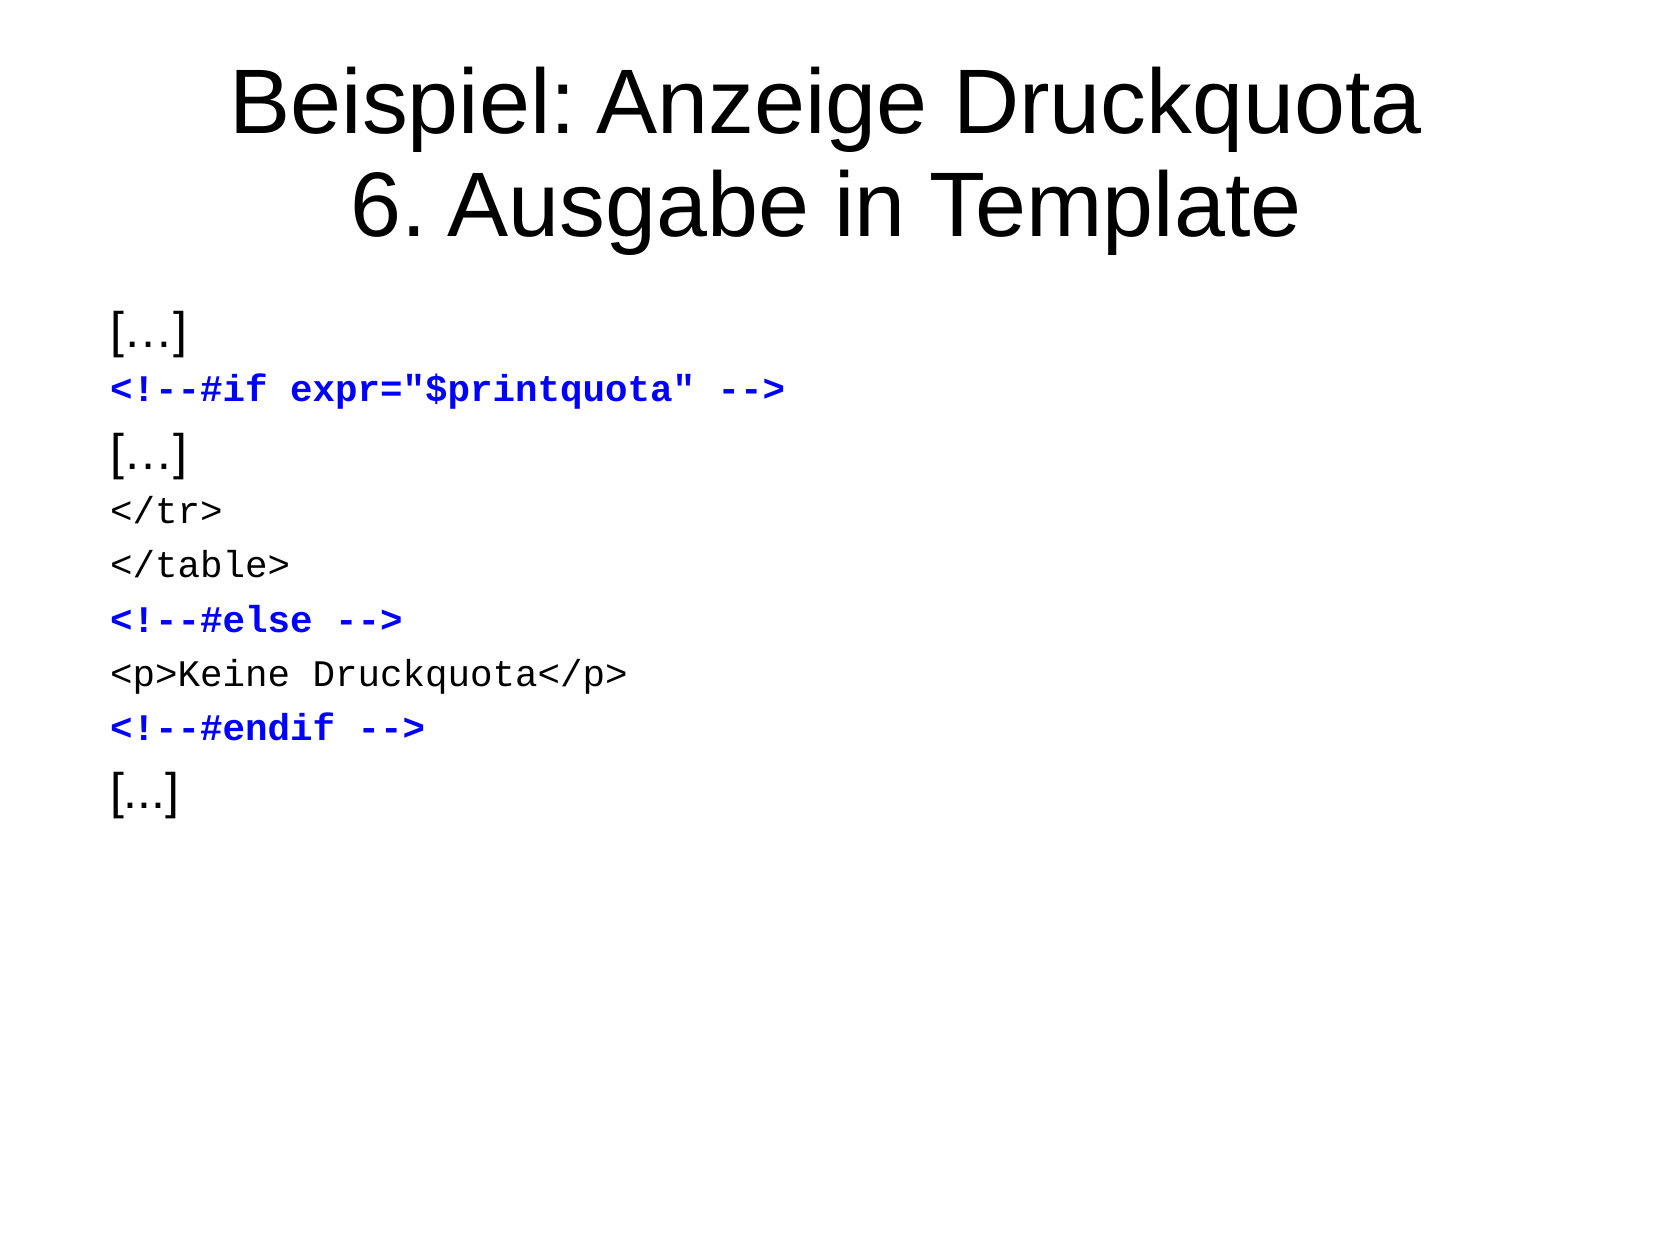

# Beispiel: Anzeige Druckquota 6. Ausgabe in Template
[…]
<!--#if expr="$printquota" -->
[…]
</tr>
</table>
<!--#else -->
<p>Keine Druckquota</p>
<!--#endif -->
[...]